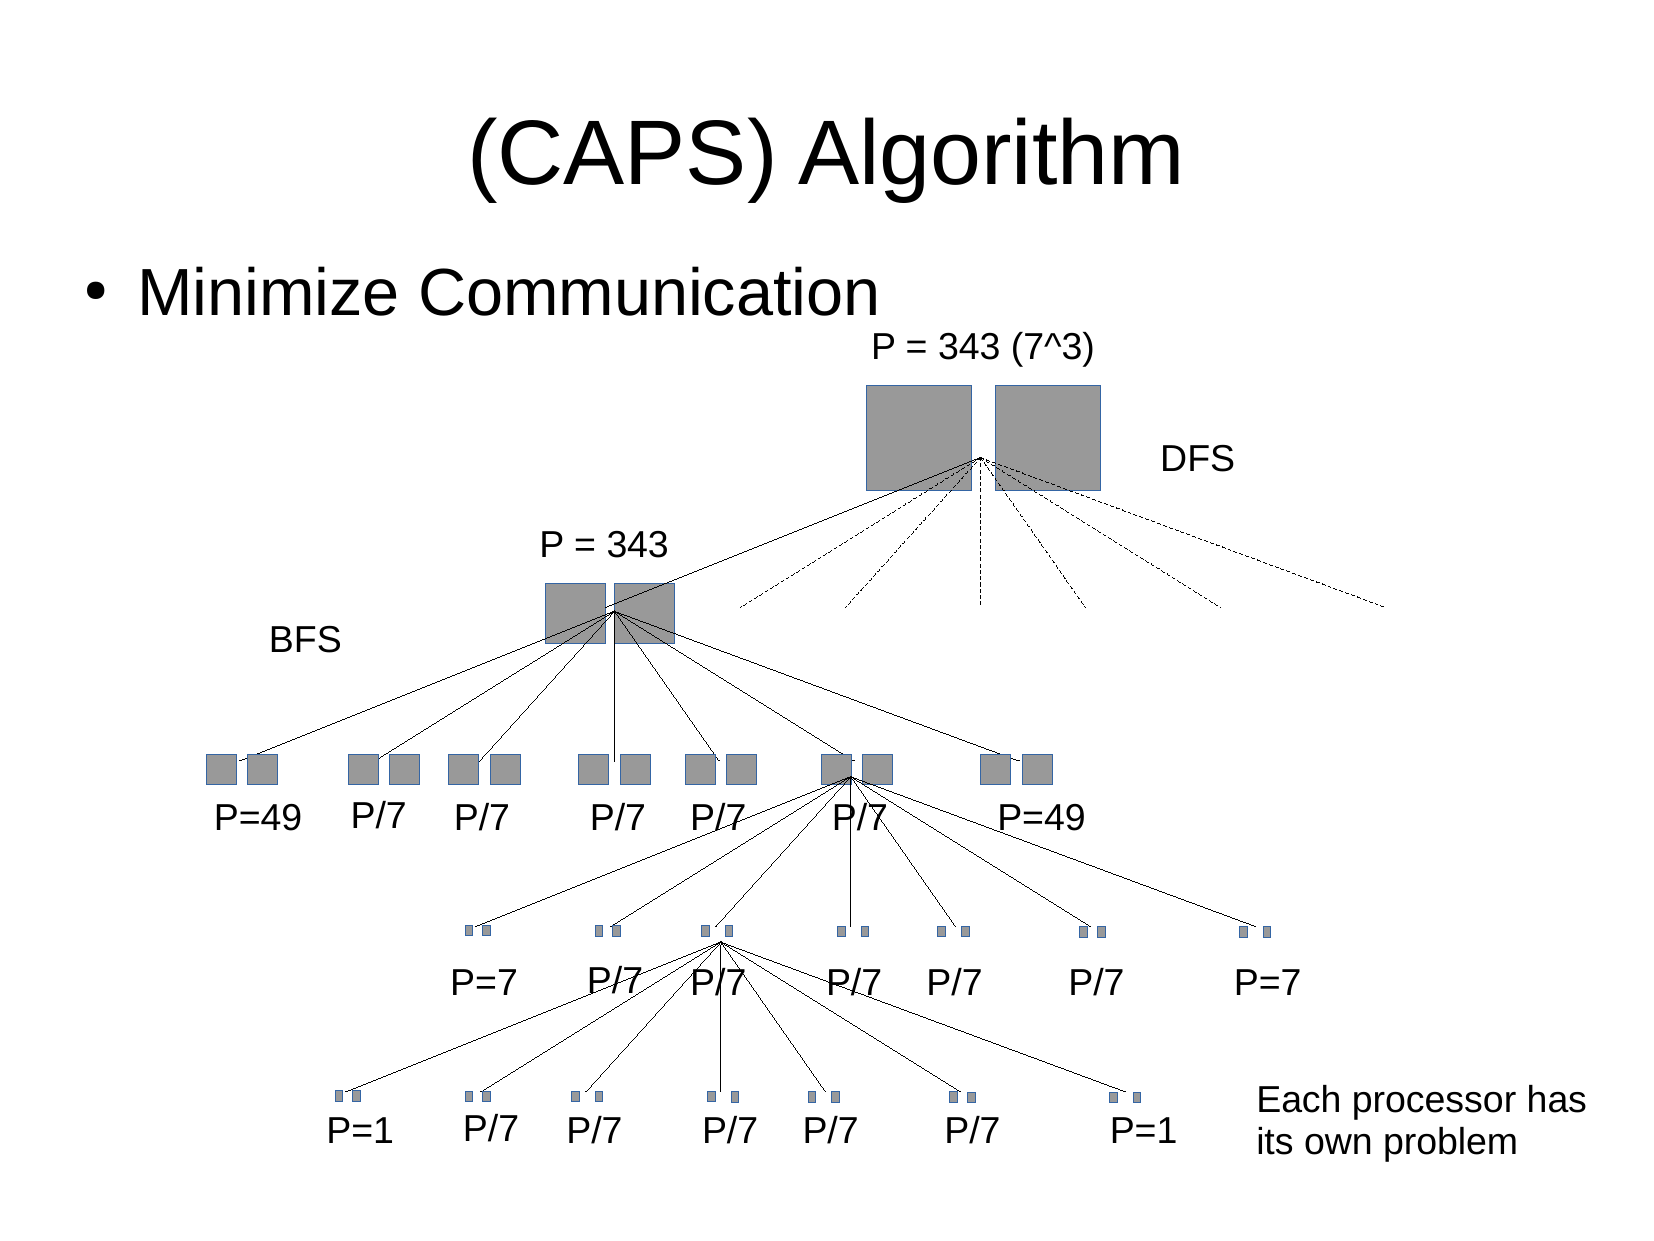

# (CAPS) Algorithm
Minimize Communication
P = 343 (7^3)
DFS
P = 343
BFS
P/7
P=49
P/7
P/7
P/7
P/7
P=49
P/7
P=7
P/7
P/7
P/7
P/7
P=7
Each processor has its own problem
P/7
P=1
P/7
P/7
P/7
P/7
P=1